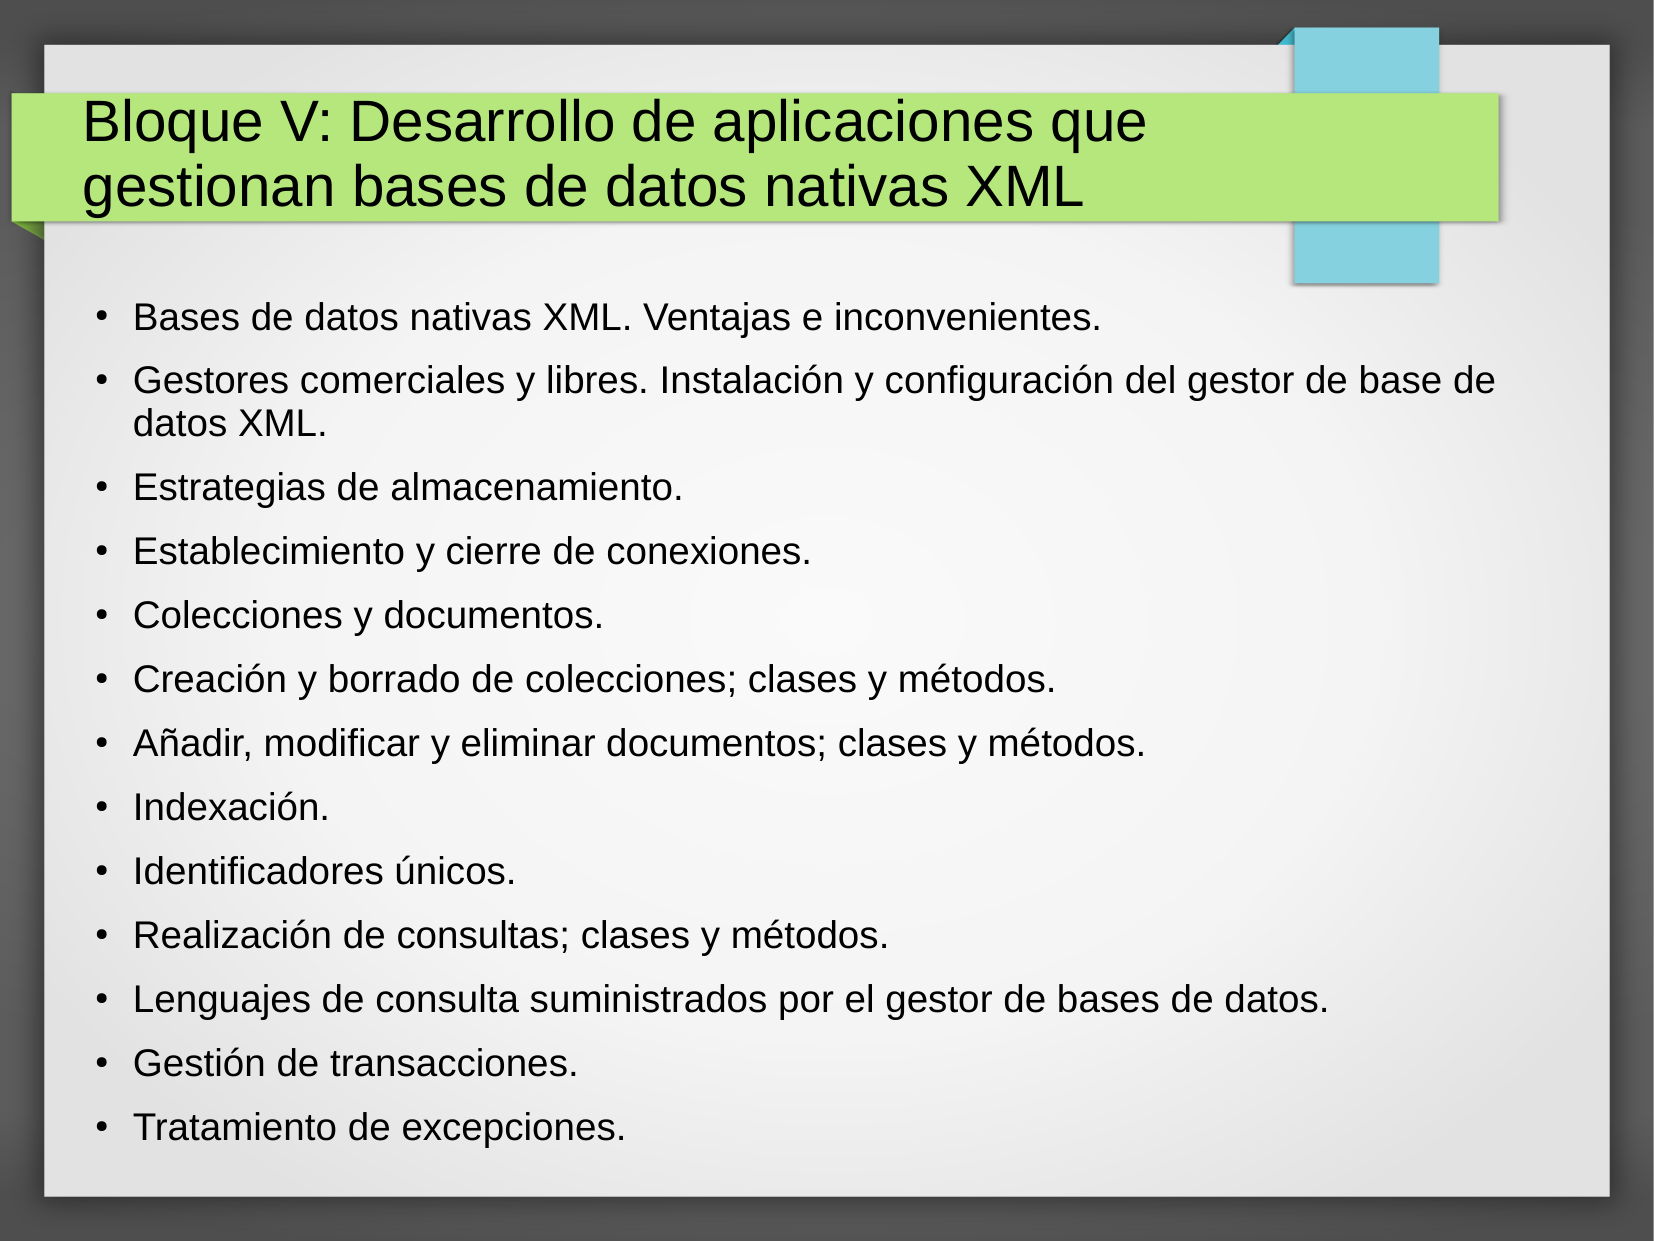

# Bloque V: Desarrollo de aplicaciones que gestionan bases de datos nativas XML
Bases de datos nativas XML. Ventajas e inconvenientes.
Gestores comerciales y libres. Instalación y configuración del gestor de base de datos XML.
Estrategias de almacenamiento.
Establecimiento y cierre de conexiones.
Colecciones y documentos.
Creación y borrado de colecciones; clases y métodos.
Añadir, modificar y eliminar documentos; clases y métodos.
Indexación.
Identificadores únicos.
Realización de consultas; clases y métodos.
Lenguajes de consulta suministrados por el gestor de bases de datos.
Gestión de transacciones.
Tratamiento de excepciones.